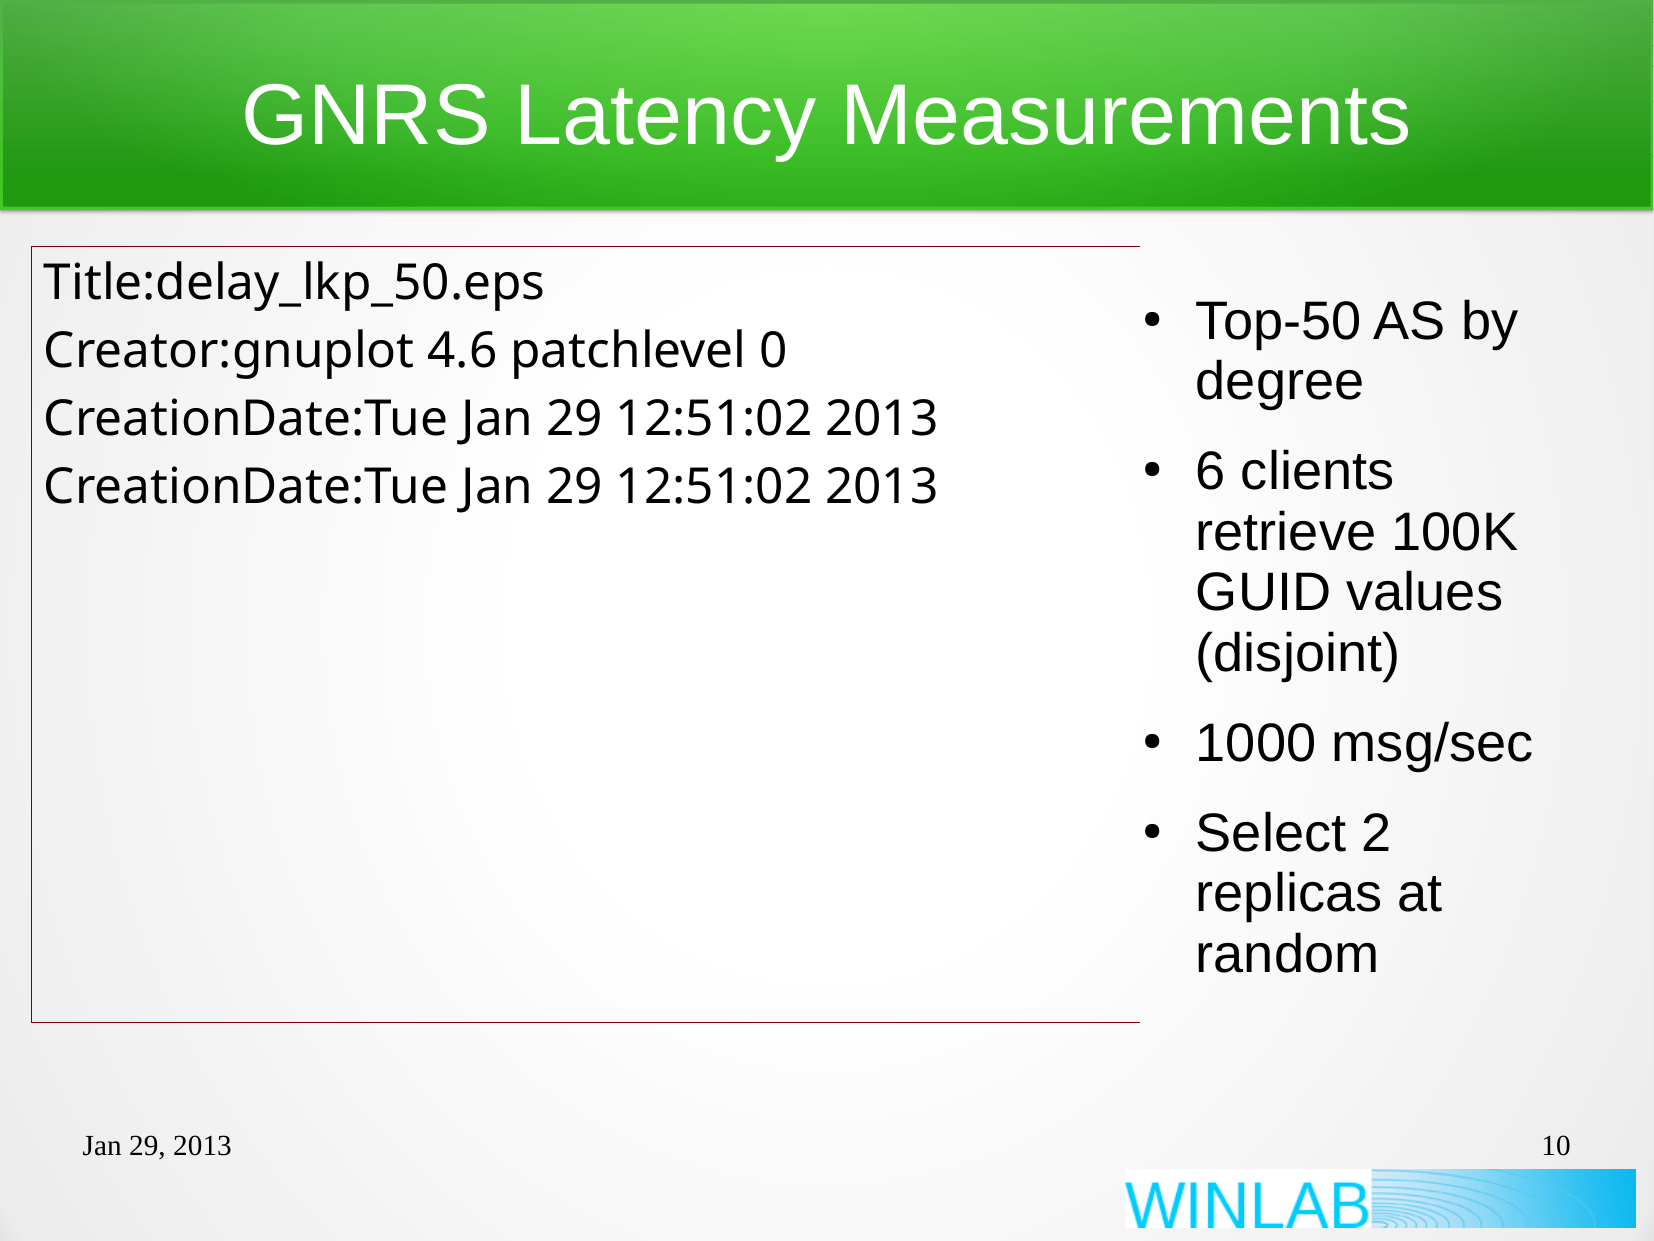

# GNRS Latency Measurements
Top-50 AS by degree
6 clients retrieve 100K GUID values (disjoint)
1000 msg/sec
Select 2 replicas at random
Jan 29, 2013
10